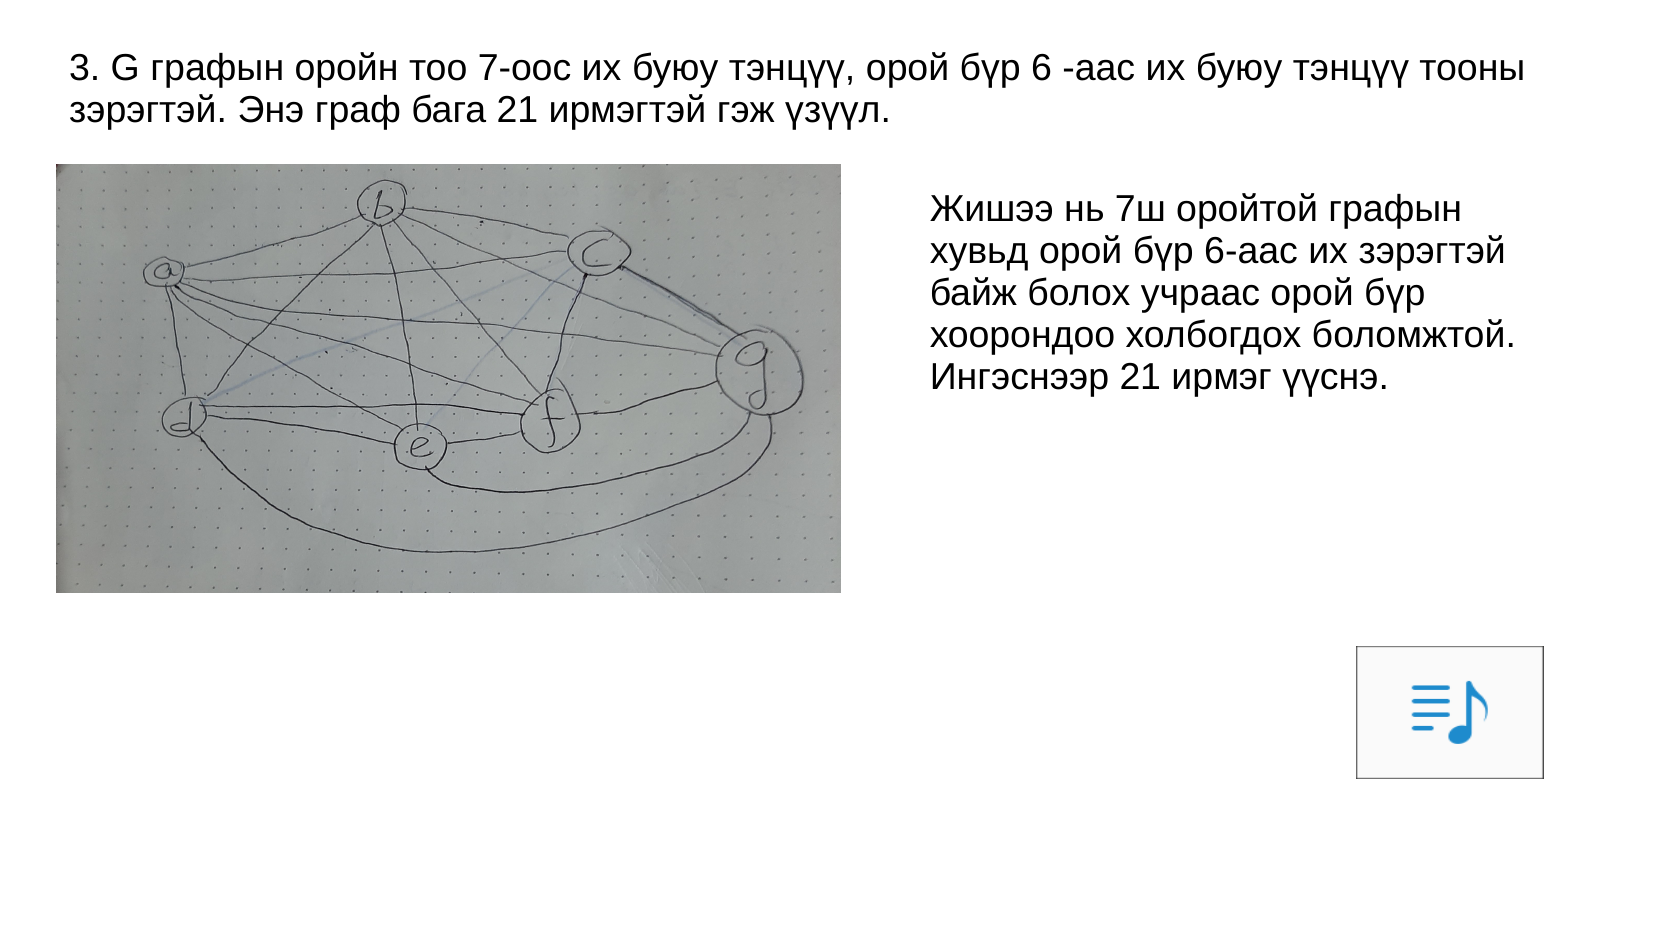

3. G графын оройн тоо 7-оос их буюу тэнцүү, орой бүр 6 -аас их буюу тэнцүү тооны зэрэгтэй. Энэ граф бага 21 ирмэгтэй гэж үзүүл.
Жишээ нь 7ш оройтой графын хувьд орой бүр 6-аас их зэрэгтэй байж болох учраас орой бүр хоорондоо холбогдох боломжтой. Ингэснээр 21 ирмэг үүснэ.